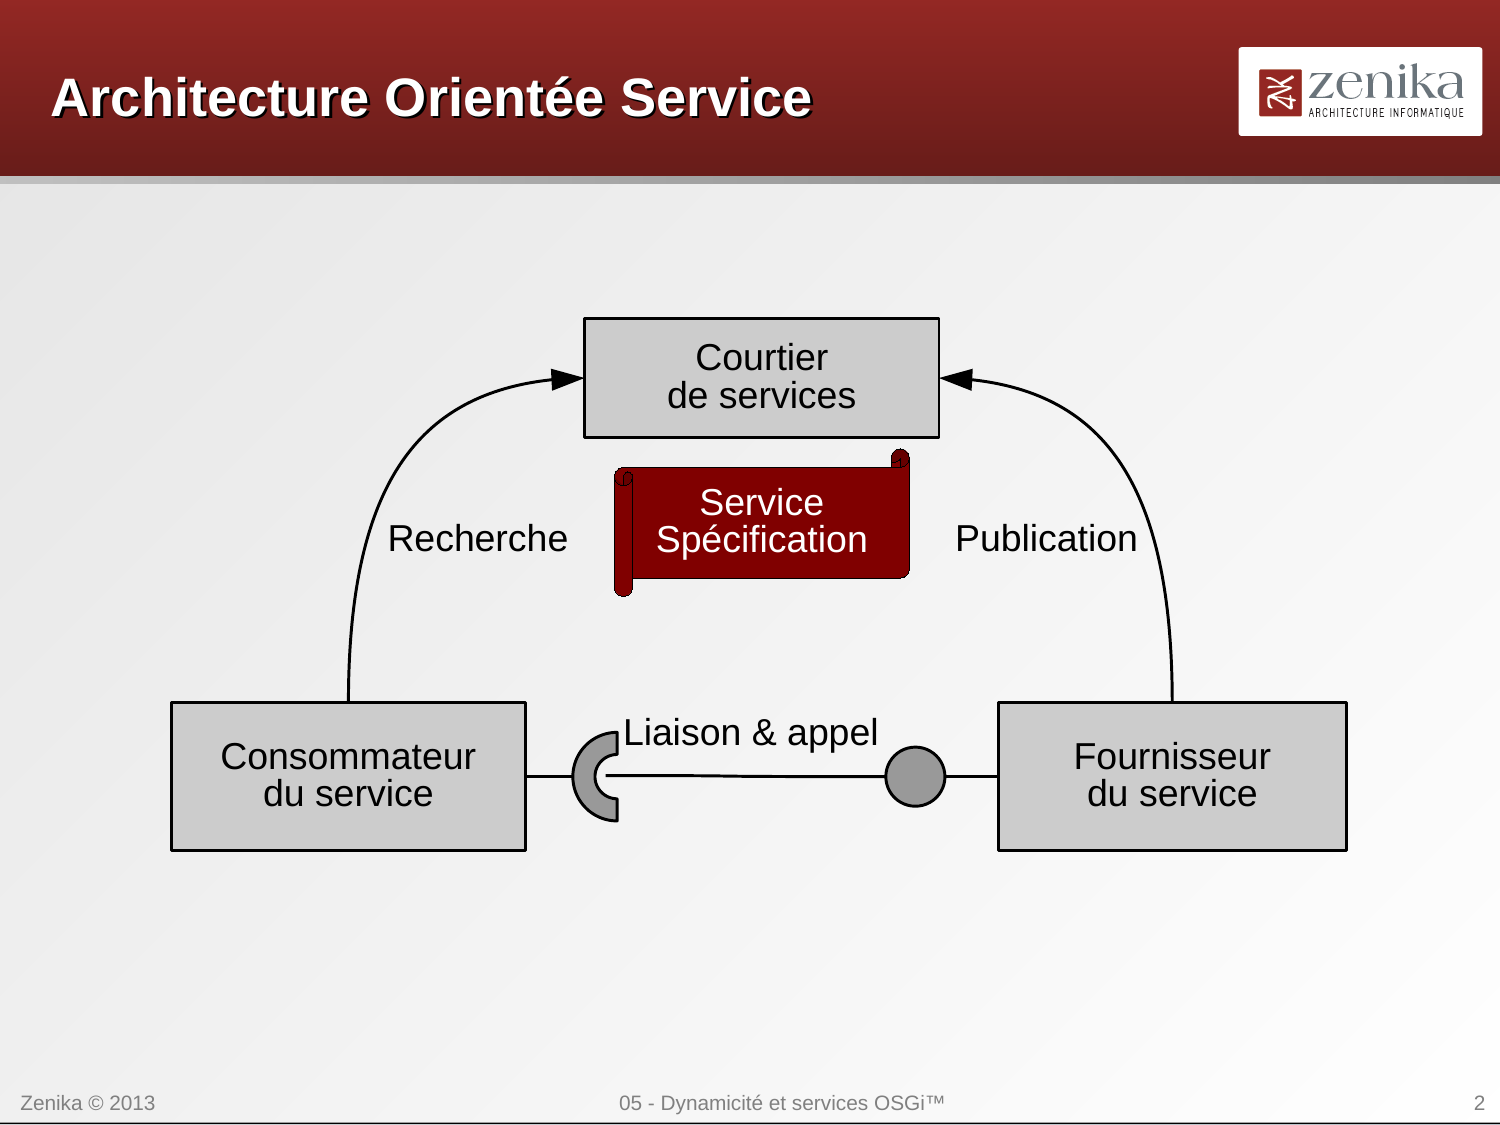

# Architecture Orientée Service
Courtier
de services
Service
Spécification
Consommateur
du service
Fournisseur
du service
Liaison & appel